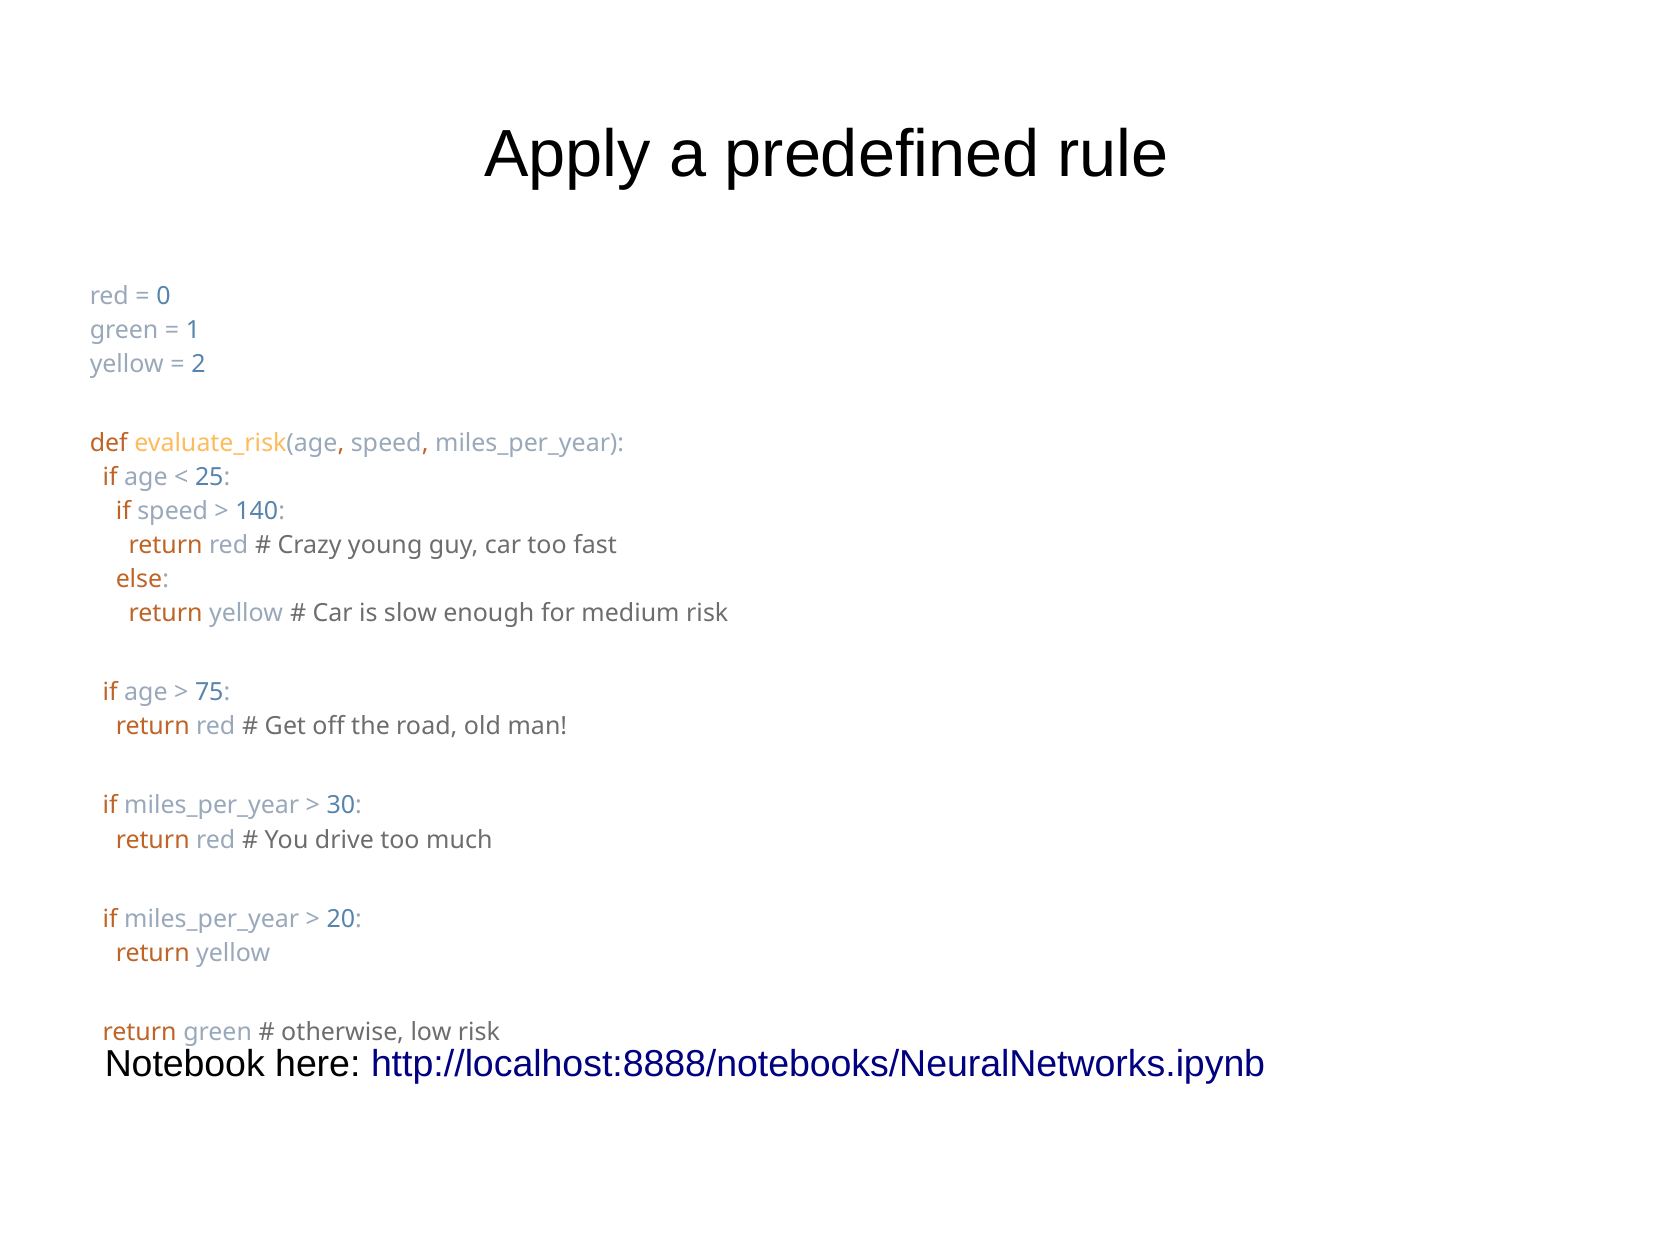

# Apply a predefined rule
red = 0
green = 1
yellow = 2
def evaluate_risk(age, speed, miles_per_year):
 if age < 25:
 if speed > 140:
 return red # Crazy young guy, car too fast
 else:
 return yellow # Car is slow enough for medium risk
 if age > 75:
 return red # Get off the road, old man!
 if miles_per_year > 30:
 return red # You drive too much
 if miles_per_year > 20:
 return yellow
 return green # otherwise, low risk
Notebook here: http://localhost:8888/notebooks/NeuralNetworks.ipynb